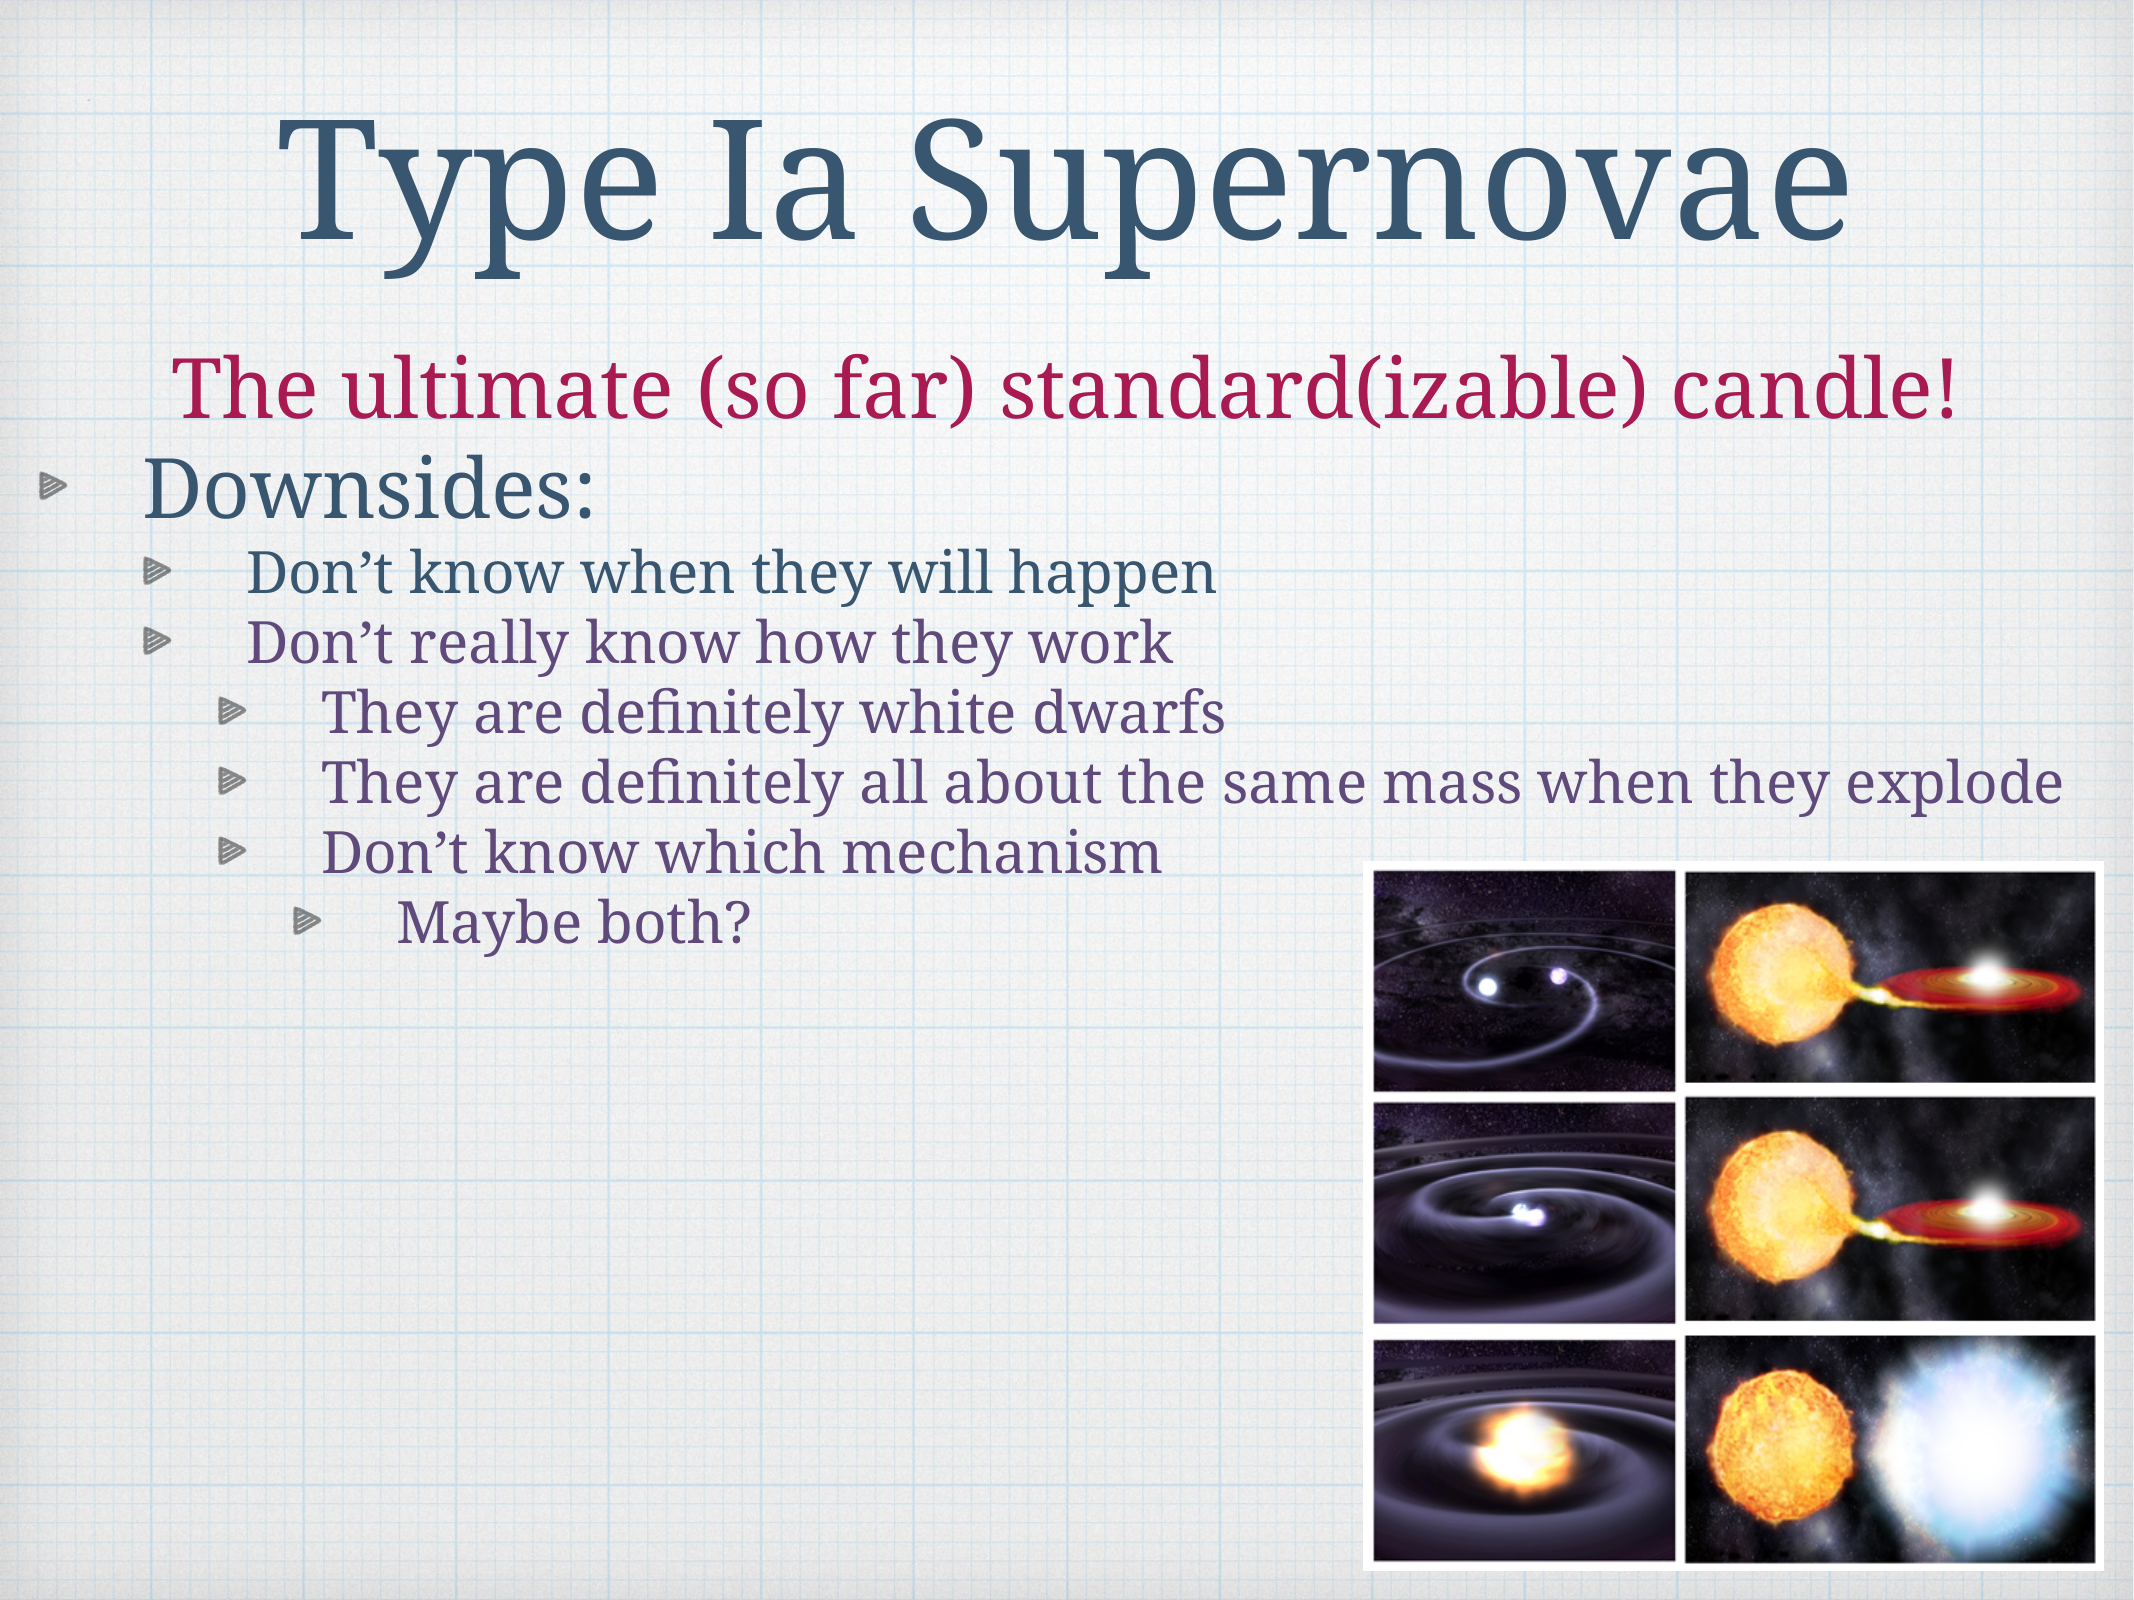

Type Ia Supernovae
The ultimate (so far) standard(izable) candle!
Downsides:
Don’t know when they will happen
Don’t really know how they work
They are definitely white dwarfs
They are definitely all about the same mass when they explode
Don’t know which mechanism
Maybe both?